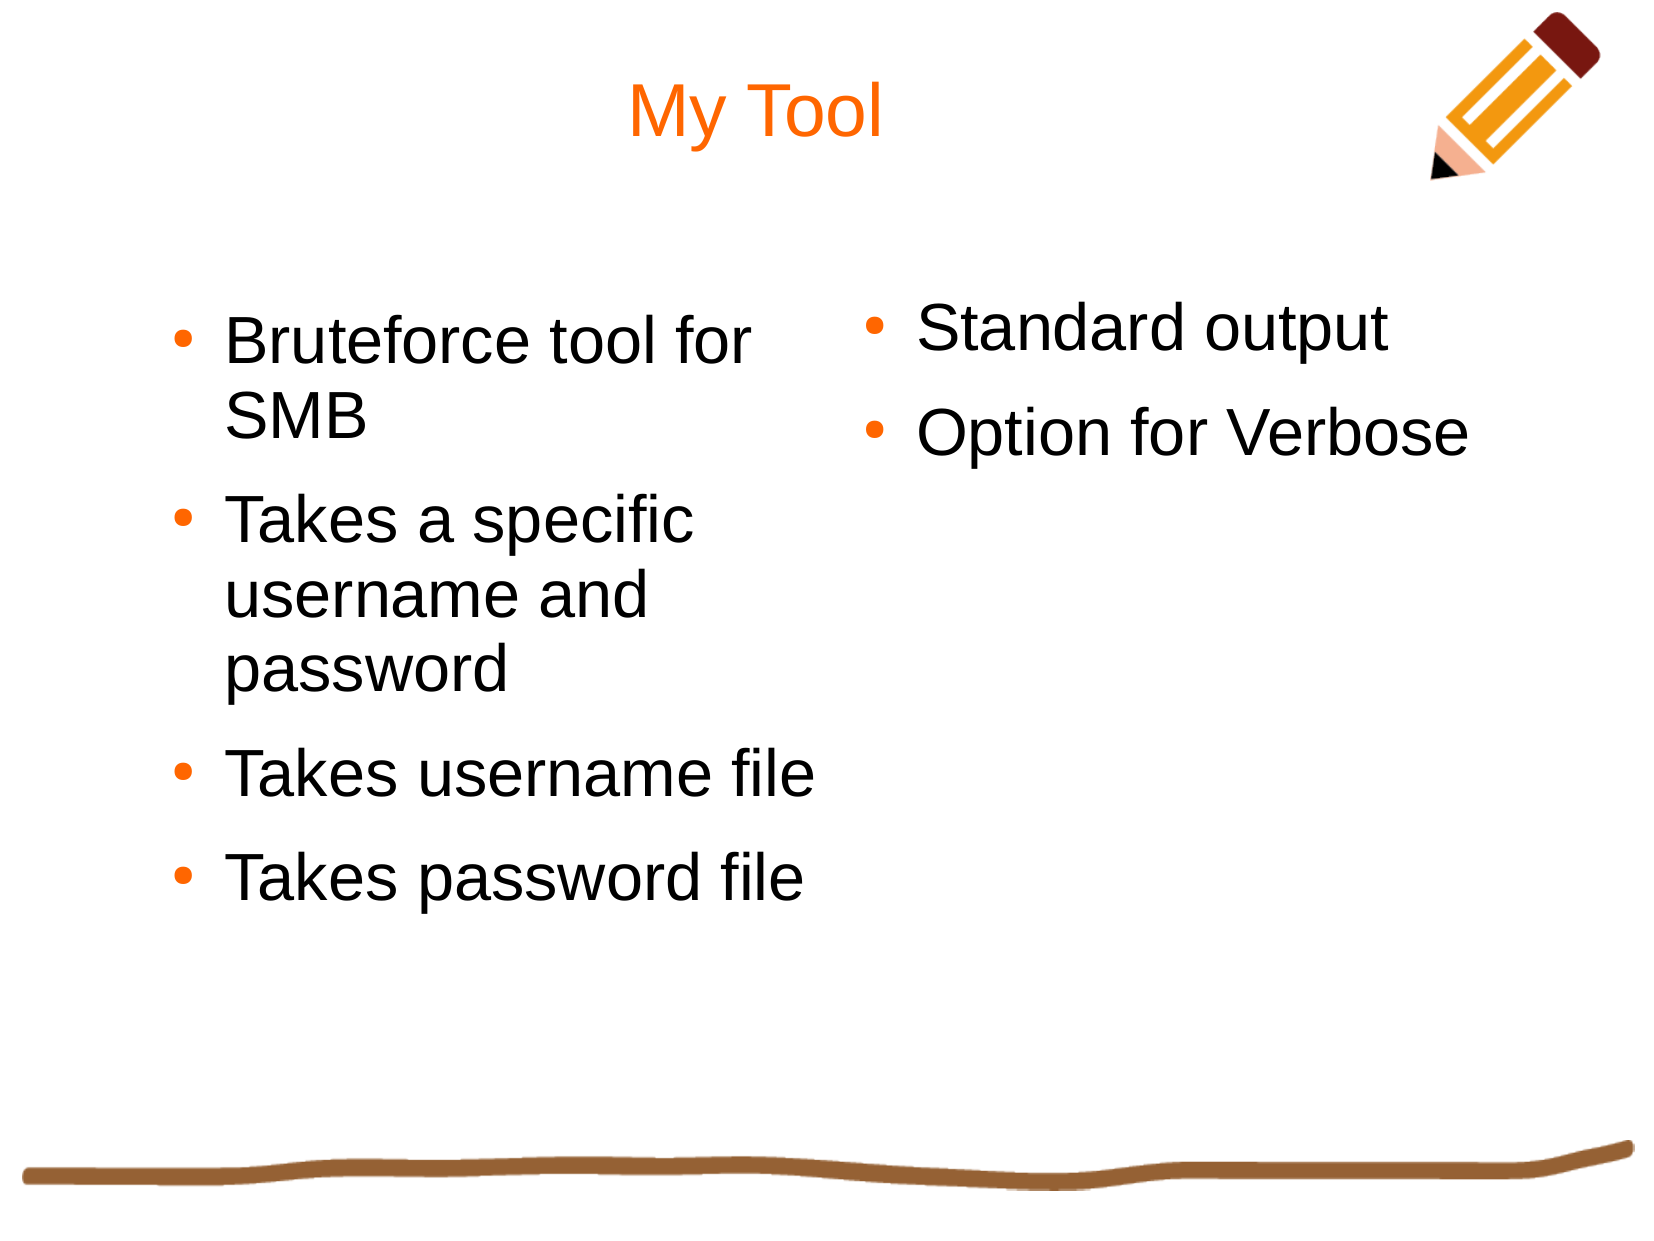

# My Tool
Standard output
Option for Verbose
Bruteforce tool for SMB
Takes a specific username and password
Takes username file
Takes password file